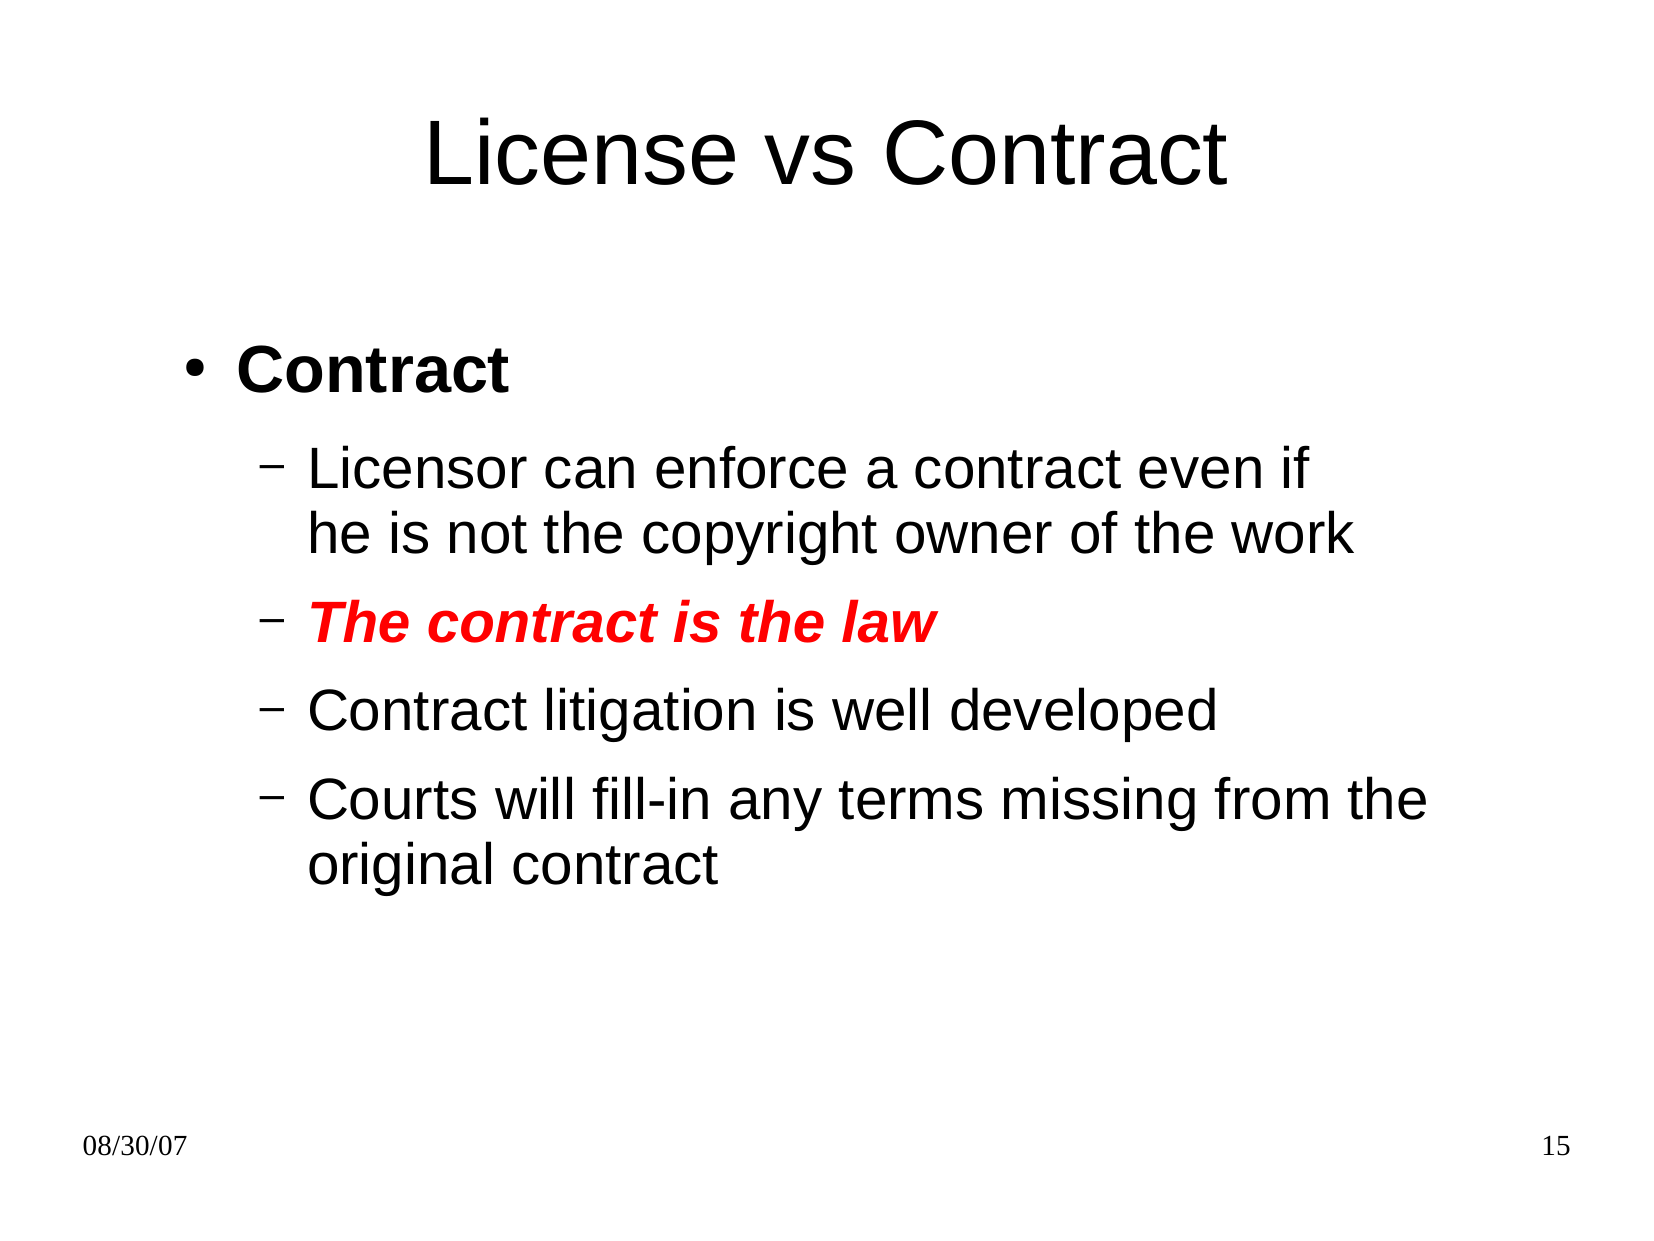

# License vs Contract
Contract
Licensor can enforce a contract even if
he is not the copyright owner of the work
The contract is the law
Contract litigation is well developed
Courts will fill-in any terms missing from the original contract
08/30/07
15